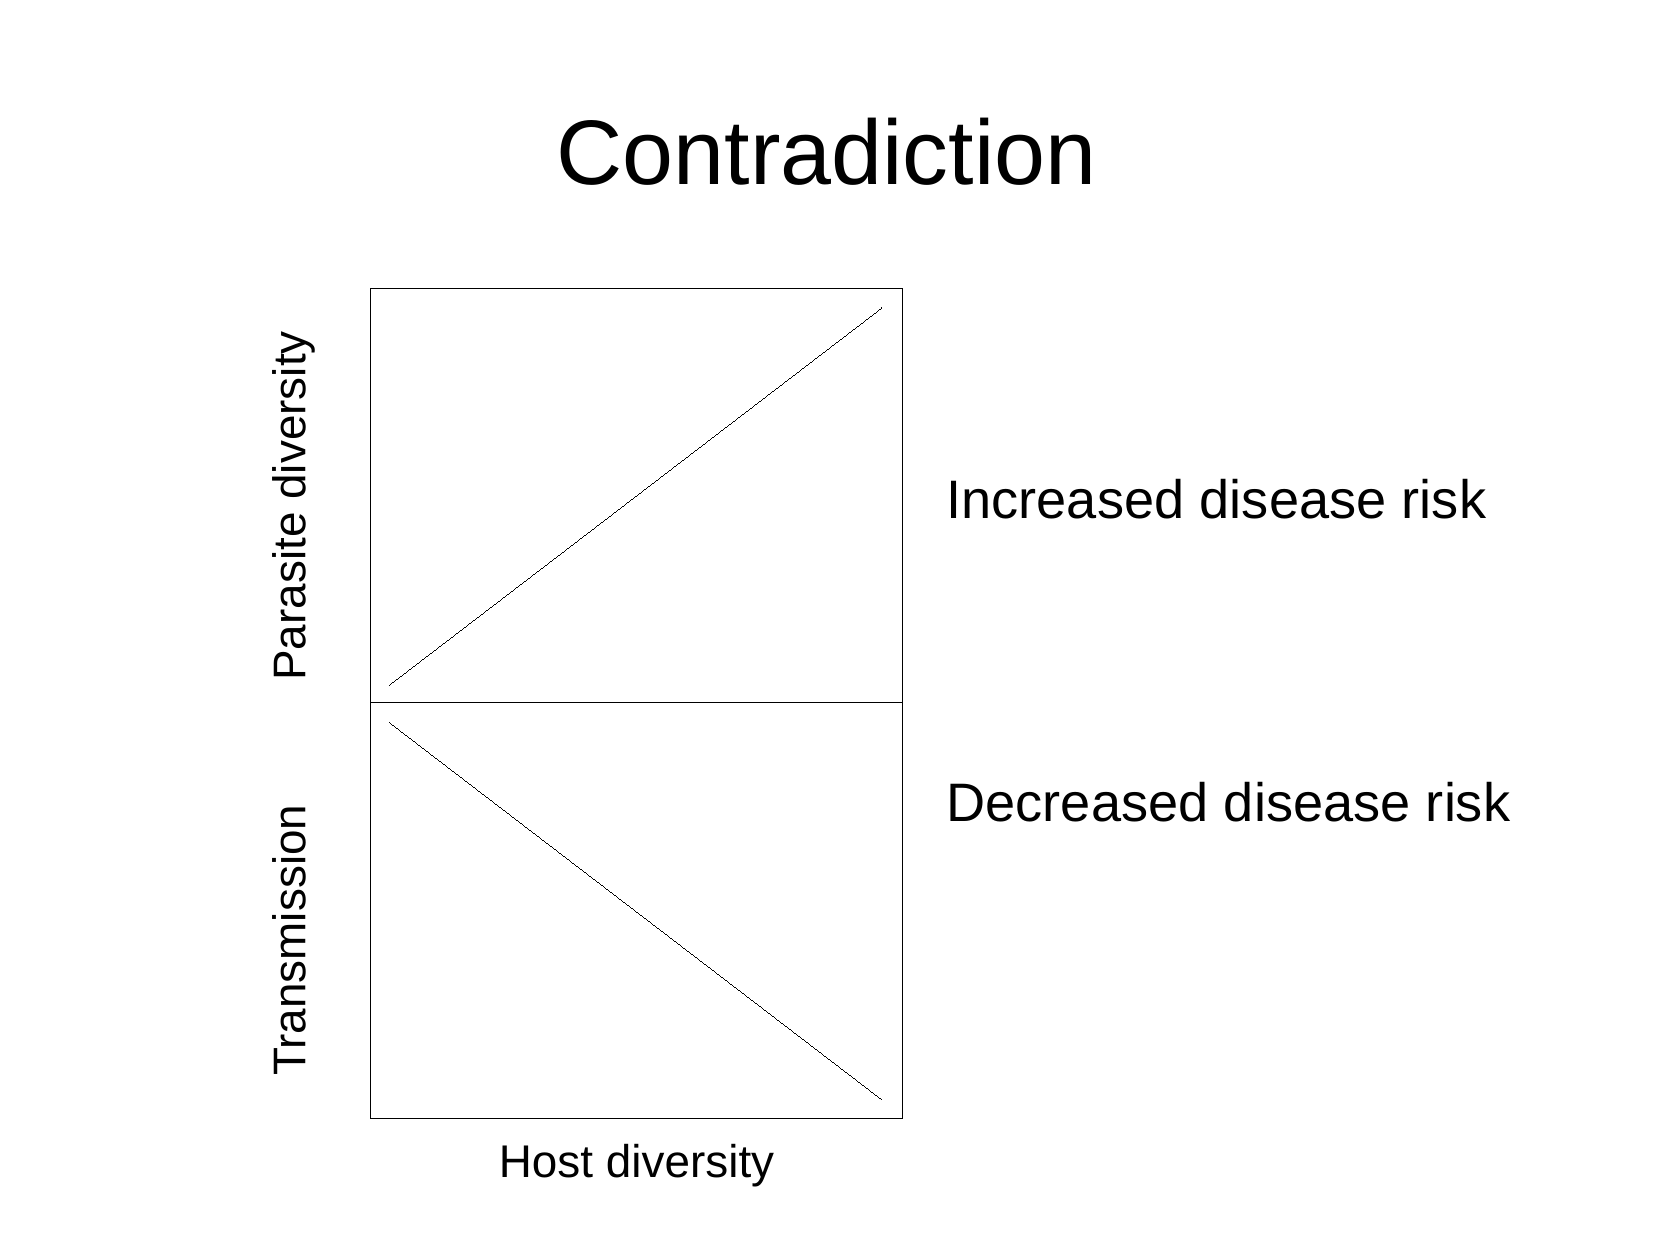

# Contradiction
Increased disease risk
Decreased disease risk
Parasite diversity
Transmission
Host diversity